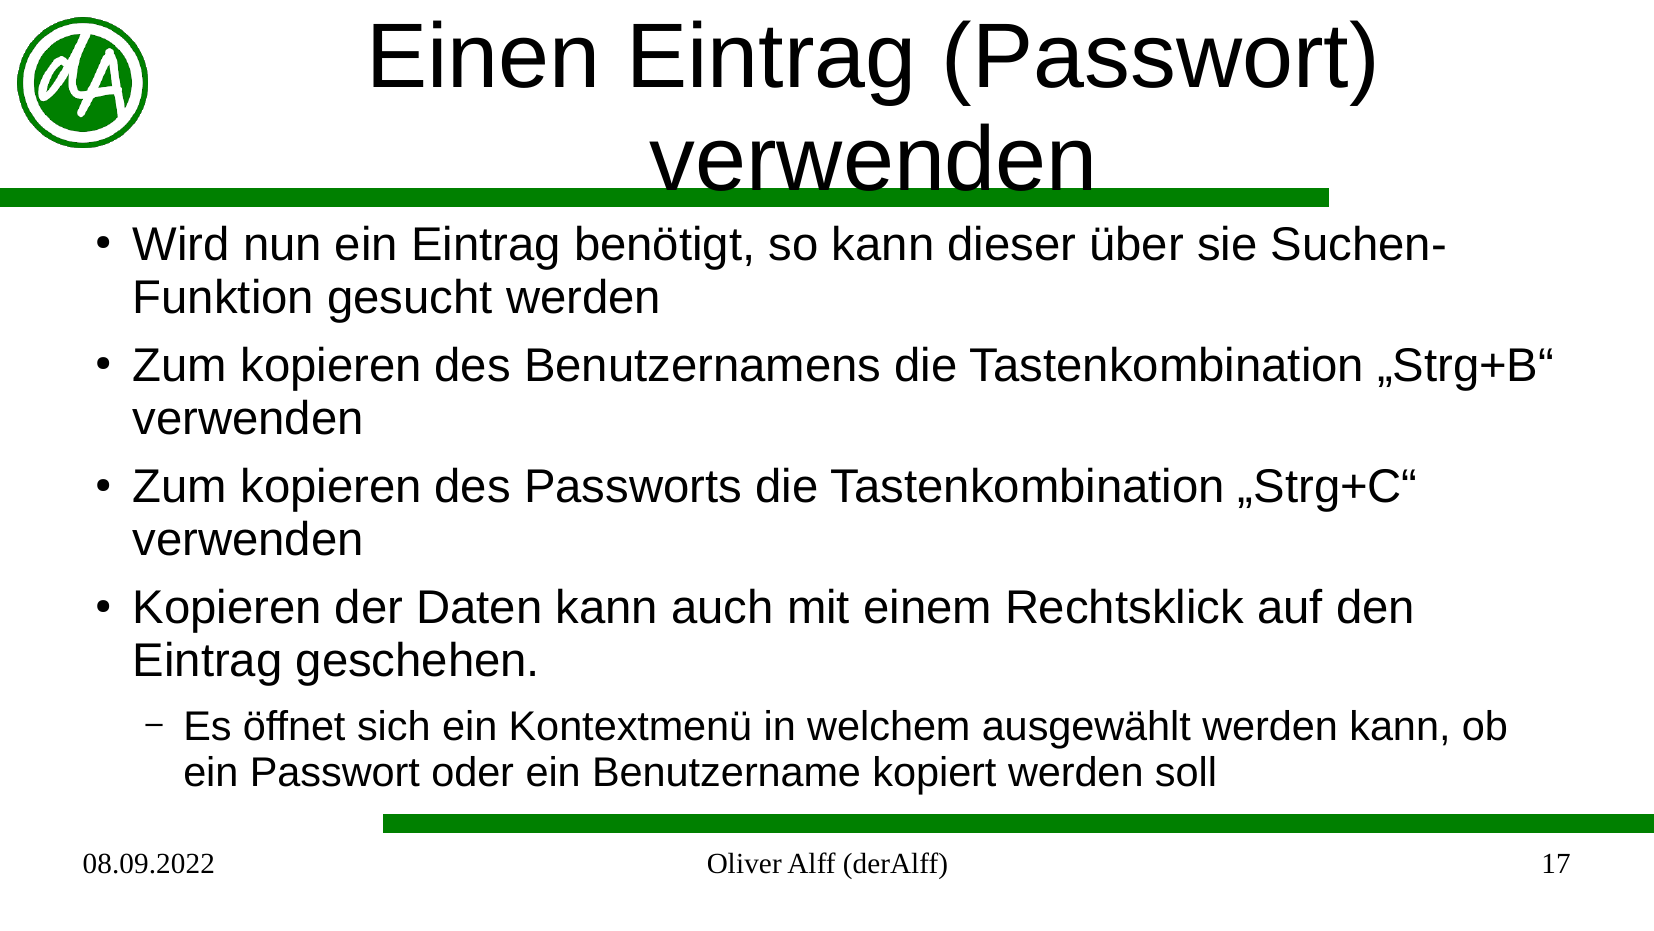

# Einen Eintrag (Passwort) verwenden
Wird nun ein Eintrag benötigt, so kann dieser über sie Suchen-Funktion gesucht werden
Zum kopieren des Benutzernamens die Tastenkombination „Strg+B“ verwenden
Zum kopieren des Passworts die Tastenkombination „Strg+C“ verwenden
Kopieren der Daten kann auch mit einem Rechtsklick auf den Eintrag geschehen.
Es öffnet sich ein Kontextmenü in welchem ausgewählt werden kann, ob ein Passwort oder ein Benutzername kopiert werden soll
08.09.2022
Oliver Alff (derAlff)
17